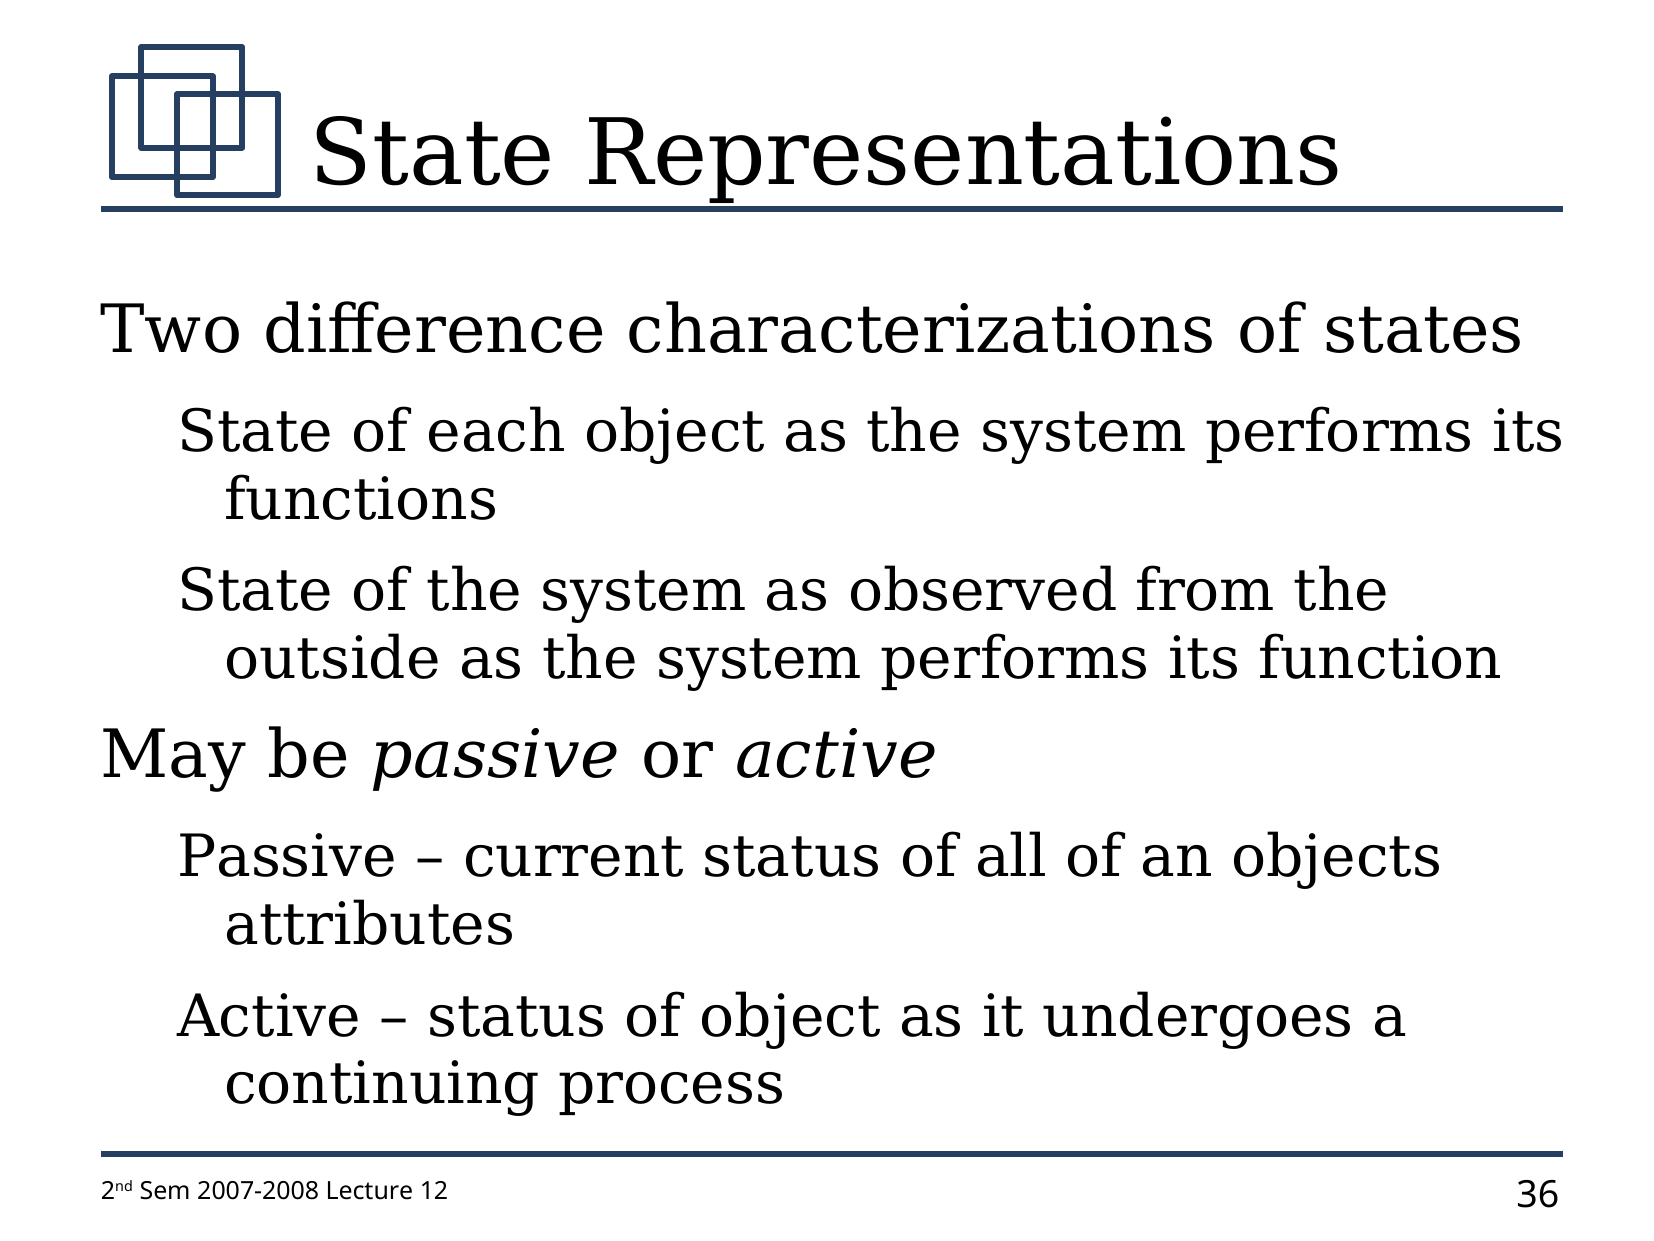

# State Representations
Two difference characterizations of states
State of each object as the system performs its functions
State of the system as observed from the outside as the system performs its function
May be passive or active
Passive – current status of all of an objects attributes
Active – status of object as it undergoes a continuing process